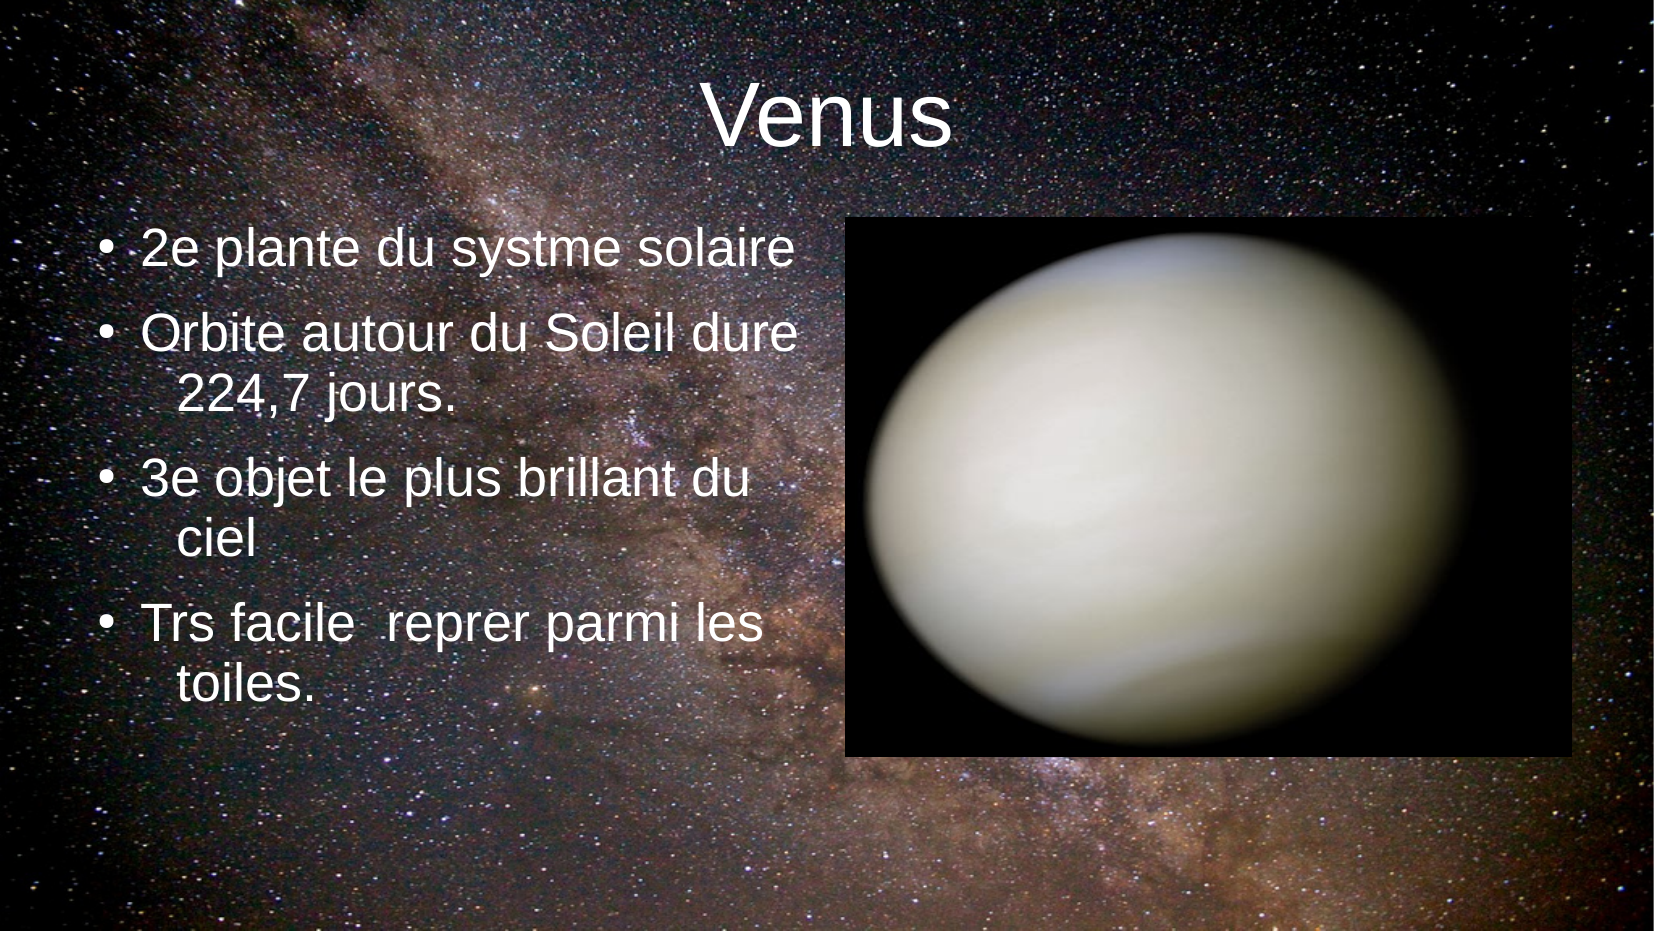

# Venus
2e plante du systme solaire
Orbite autour du Soleil dure 224,7 jours.
3e objet le plus brillant du ciel
Trs facile reprer parmi les toiles.